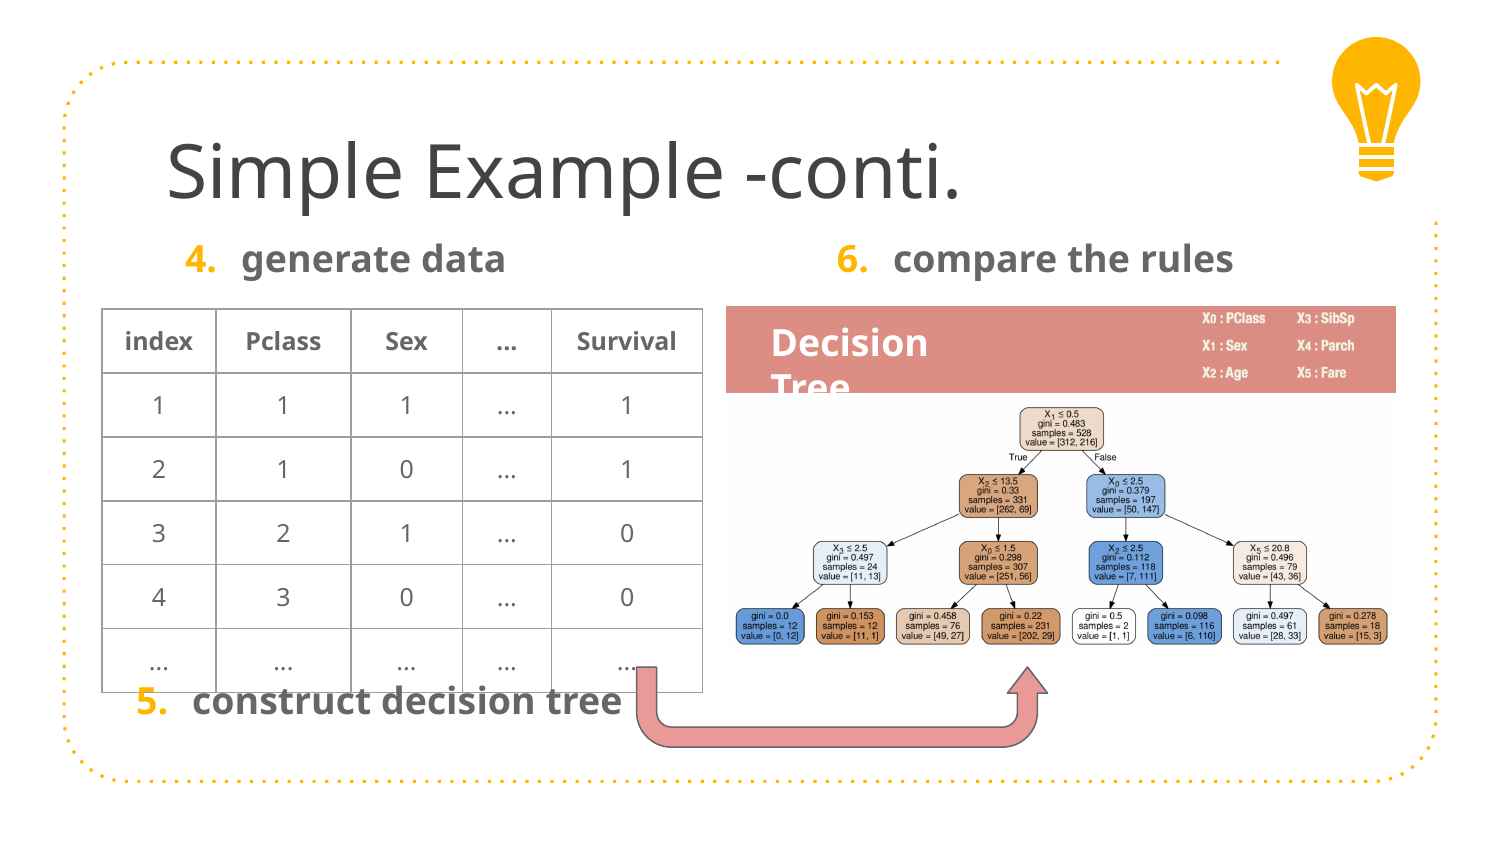

# Simple Example -conti.
generate data
compare the rules
Decision Tree
| index | Pclass | Sex | ... | Survival |
| --- | --- | --- | --- | --- |
| 1 | 1 | 1 | ... | 1 |
| 2 | 1 | 0 | ... | 1 |
| 3 | 2 | 1 | ... | 0 |
| 4 | 3 | 0 | ... | 0 |
| ... | ... | ... | ... | ... |
construct decision tree